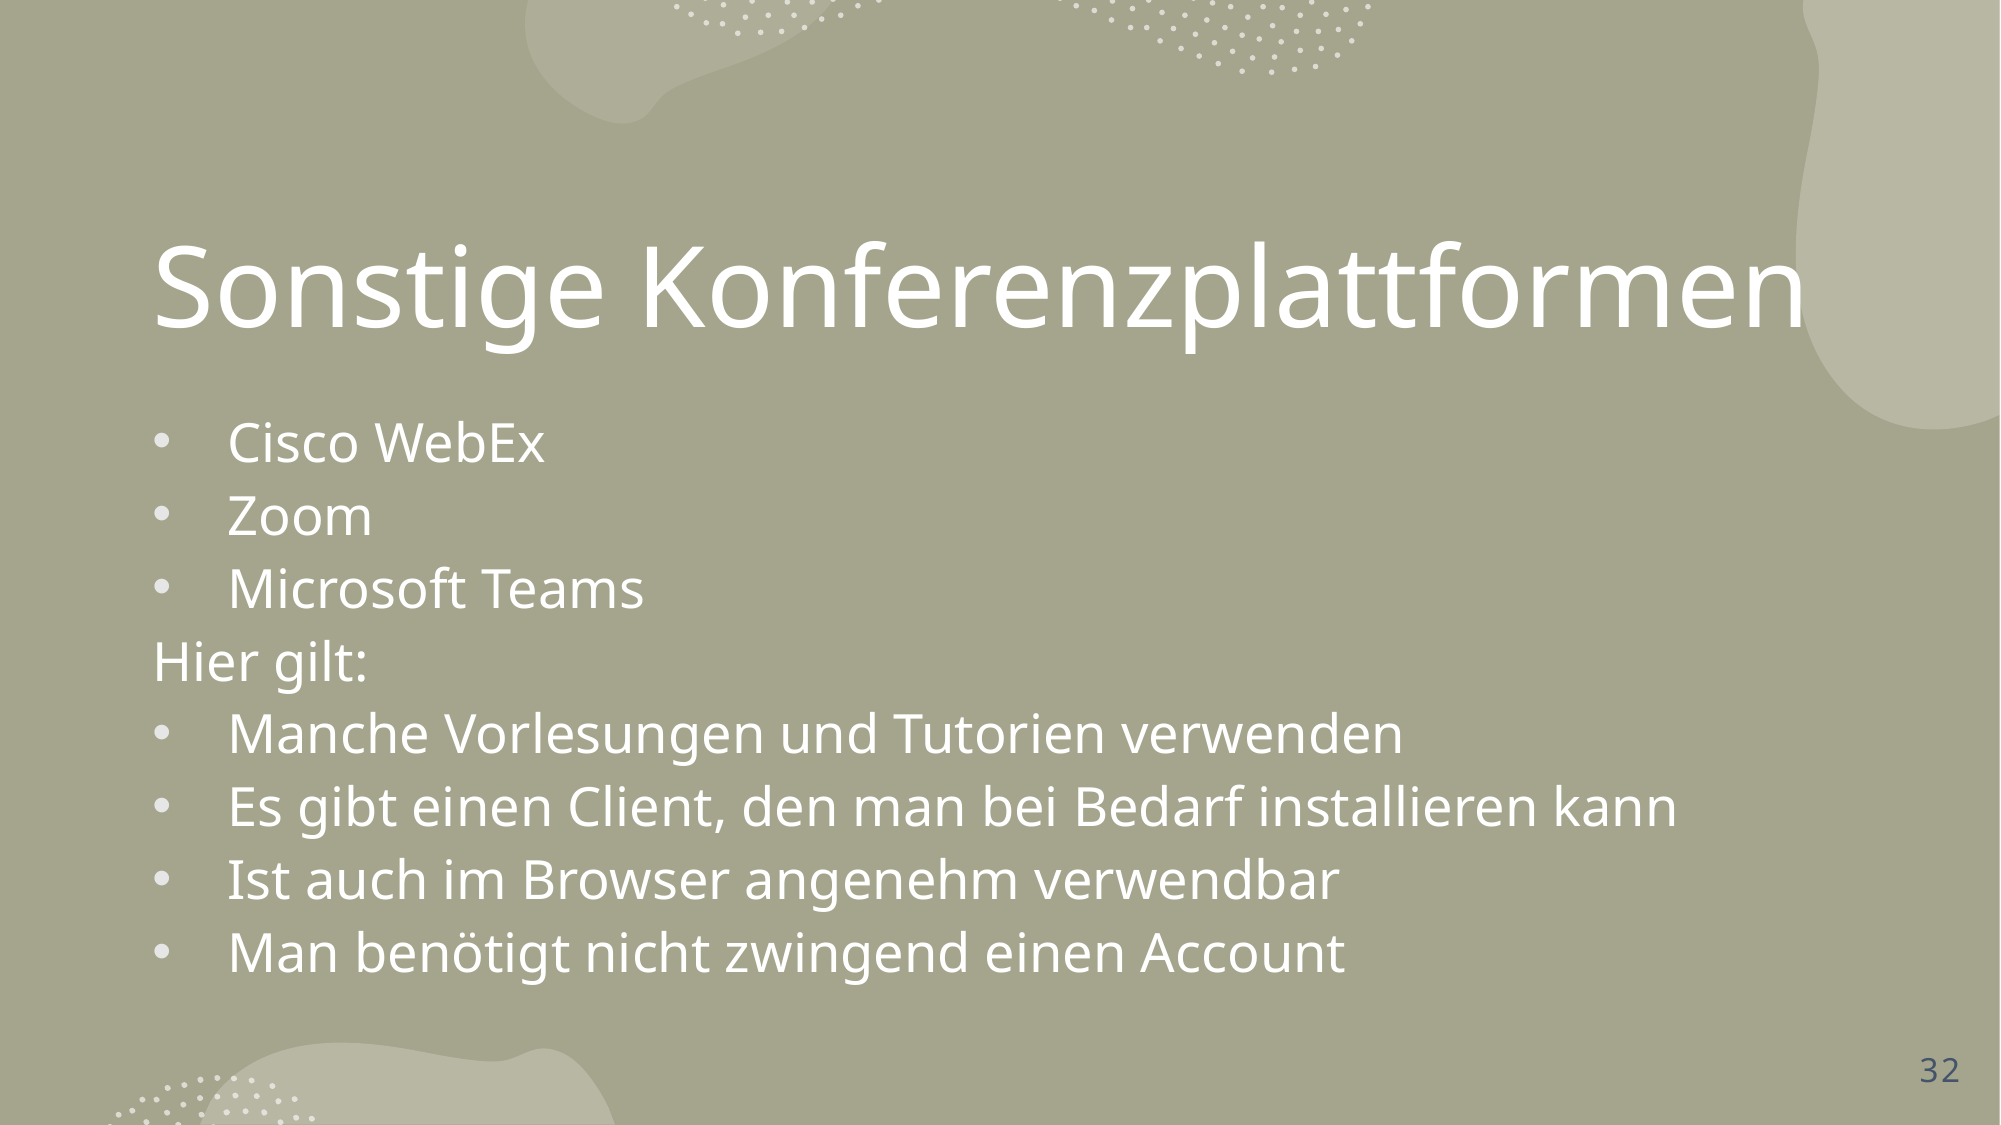

# Sonstige Konferenzplattformen
Cisco WebEx
Zoom
Microsoft Teams
Hier gilt:
Manche Vorlesungen und Tutorien verwenden
Es gibt einen Client, den man bei Bedarf installieren kann
Ist auch im Browser angenehm verwendbar
Man benötigt nicht zwingend einen Account